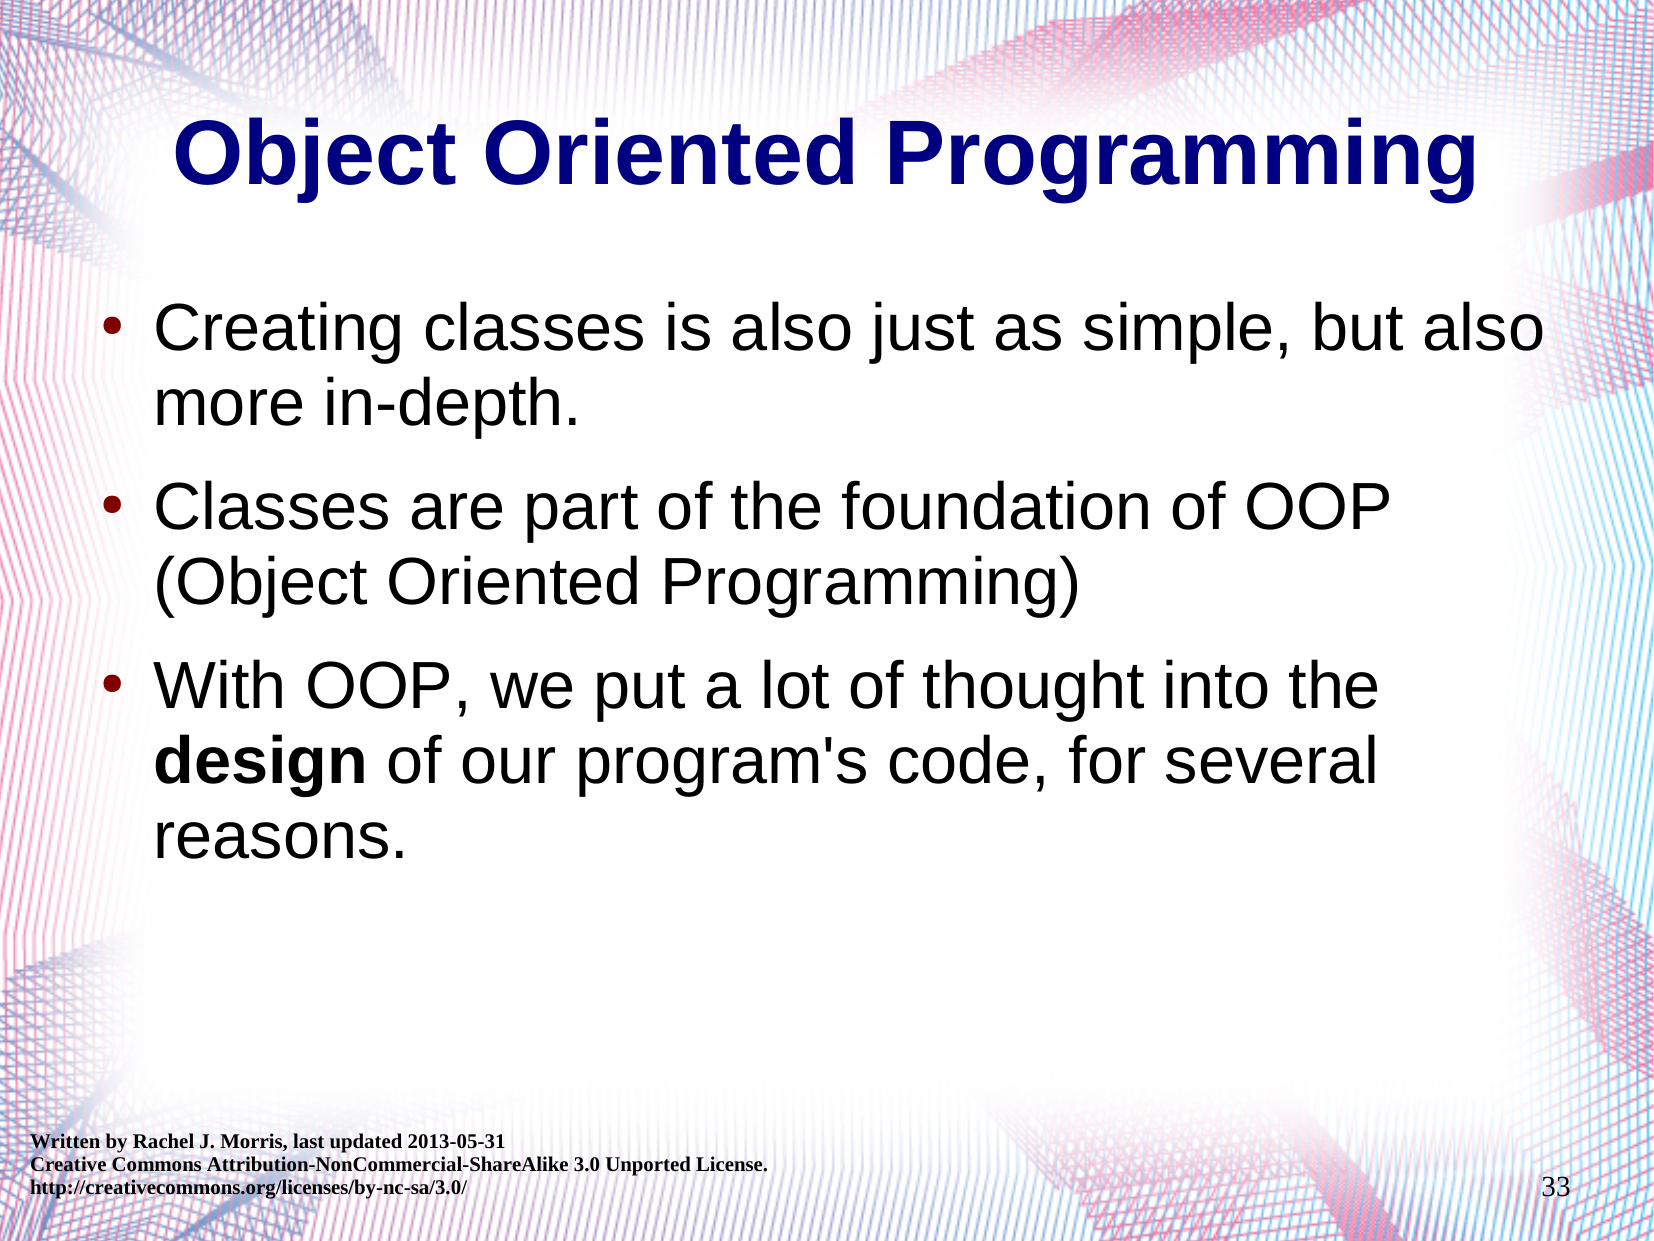

# Object Oriented Programming
Creating classes is also just as simple, but also more in-depth.
Classes are part of the foundation of OOP (Object Oriented Programming)
With OOP, we put a lot of thought into the design of our program's code, for several reasons.
33